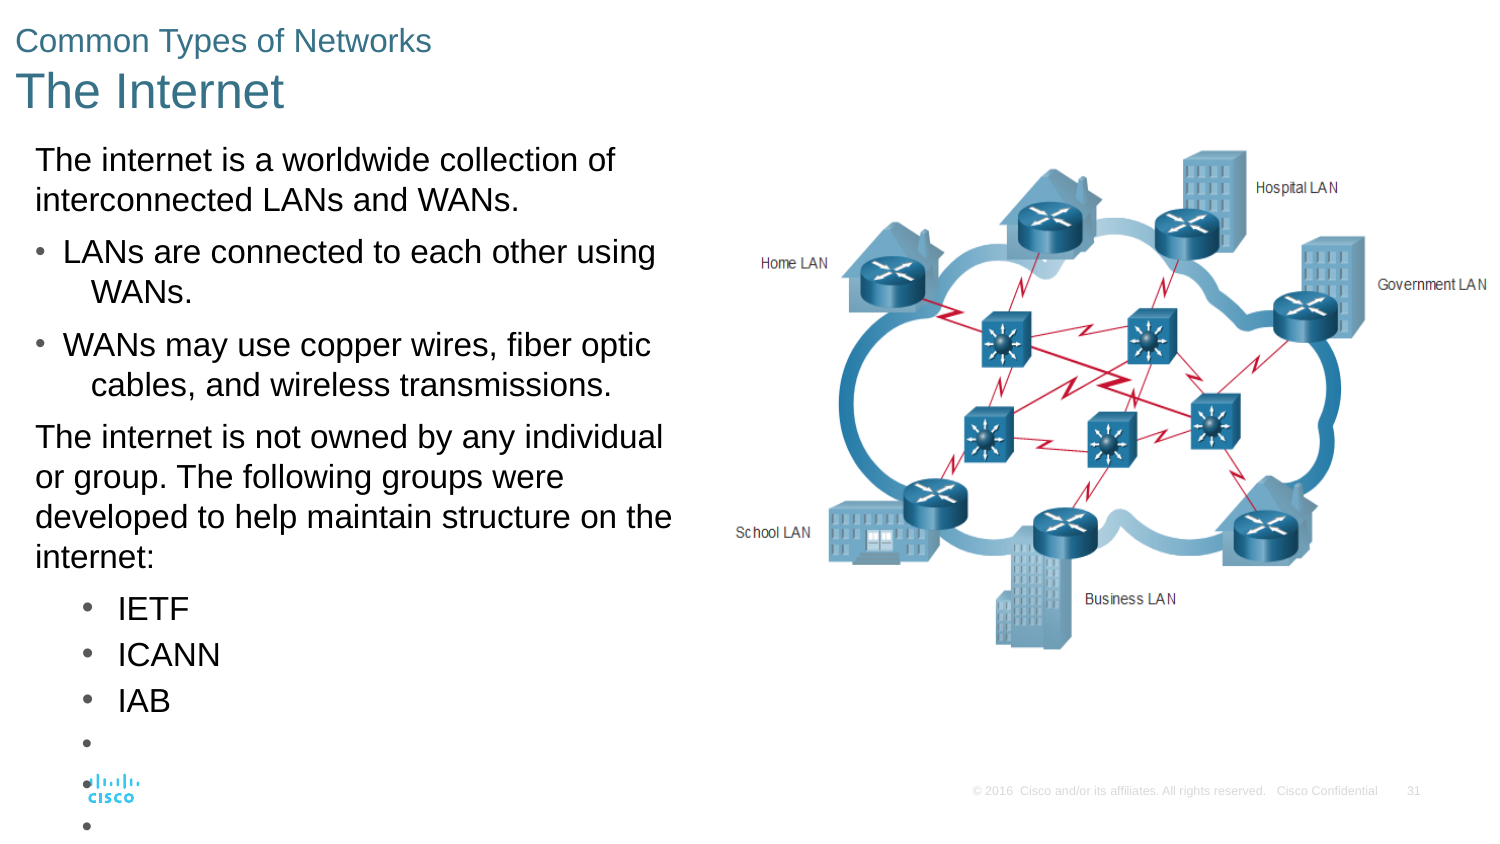

# Common Types of Networks The Internet
The internet is a worldwide collection of interconnected LANs and WANs.
LANs are connected to each other using WANs.
WANs may use copper wires, fiber optic cables, and wireless transmissions.
The internet is not owned by any individual or group. The following groups were developed to help maintain structure on the internet:
IETF
ICANN
IAB